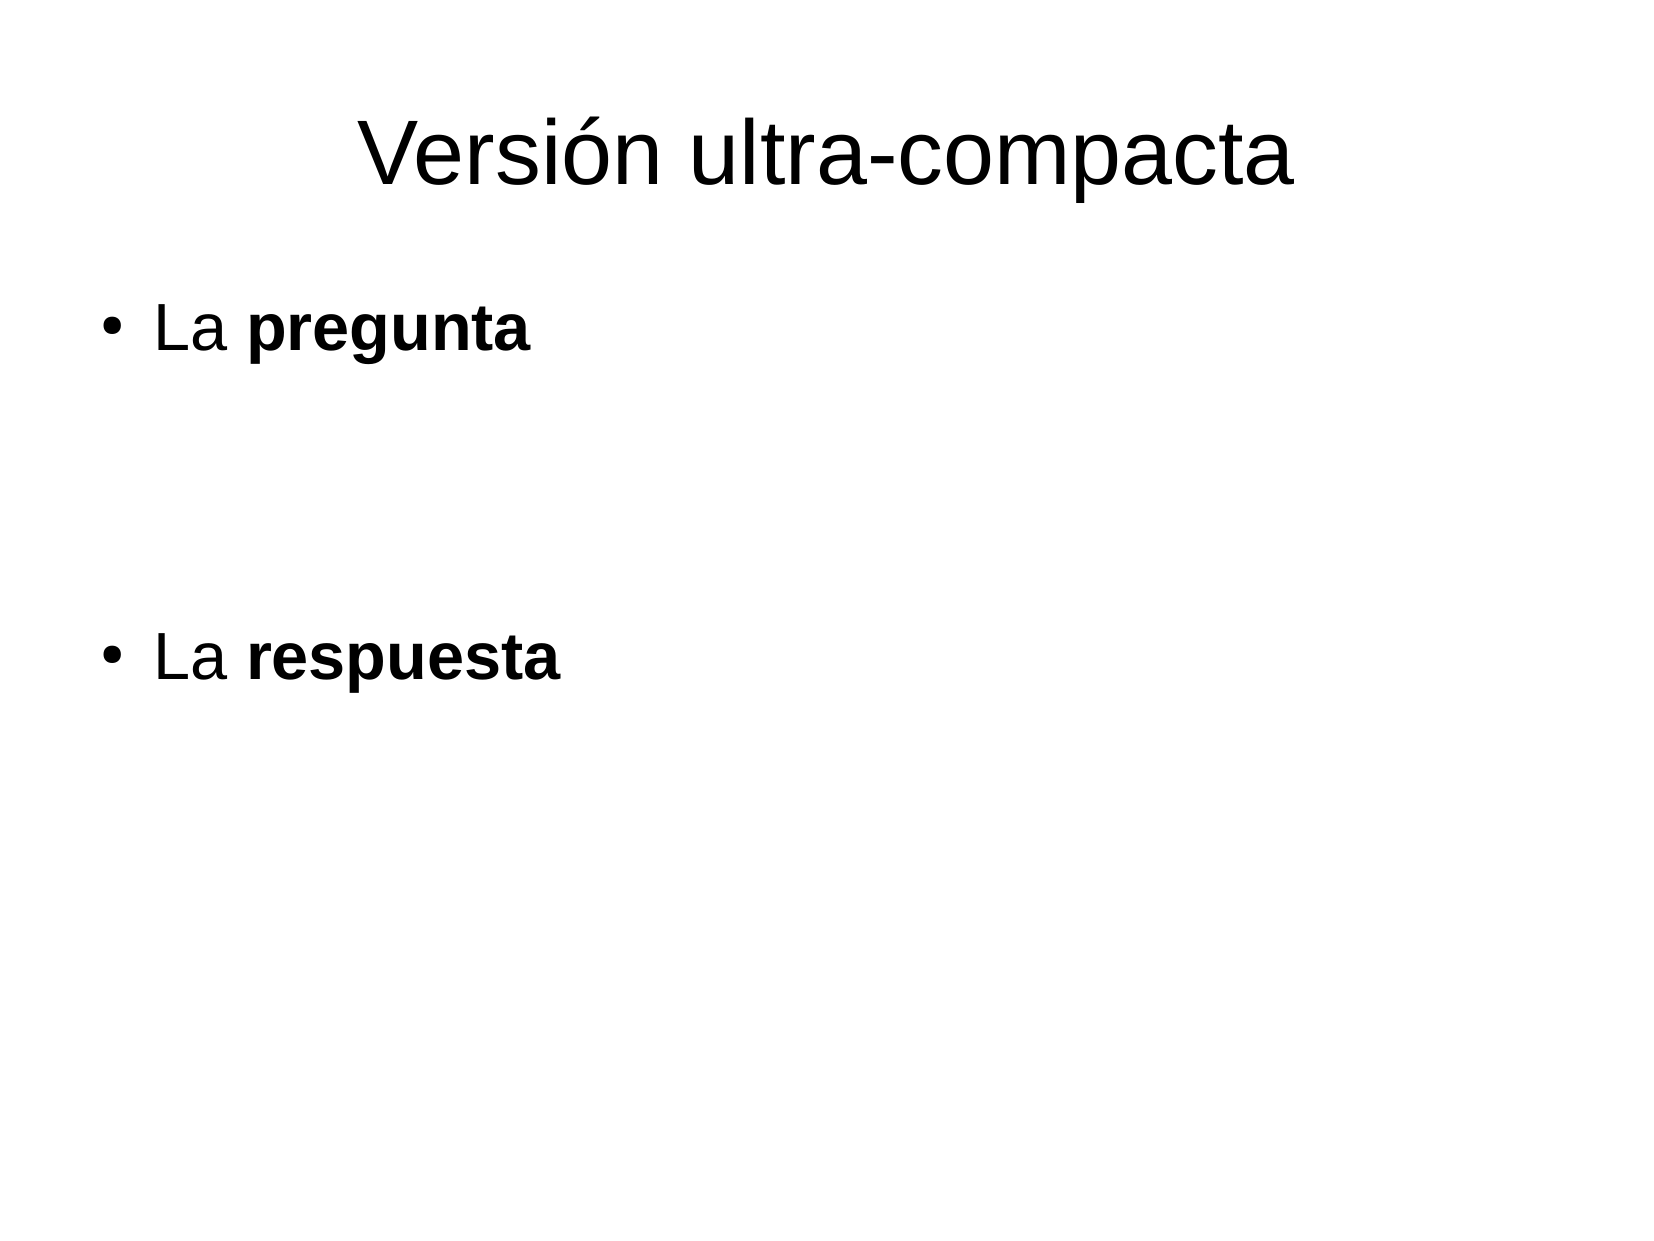

# Versión ultra-compacta
La pregunta
La respuesta